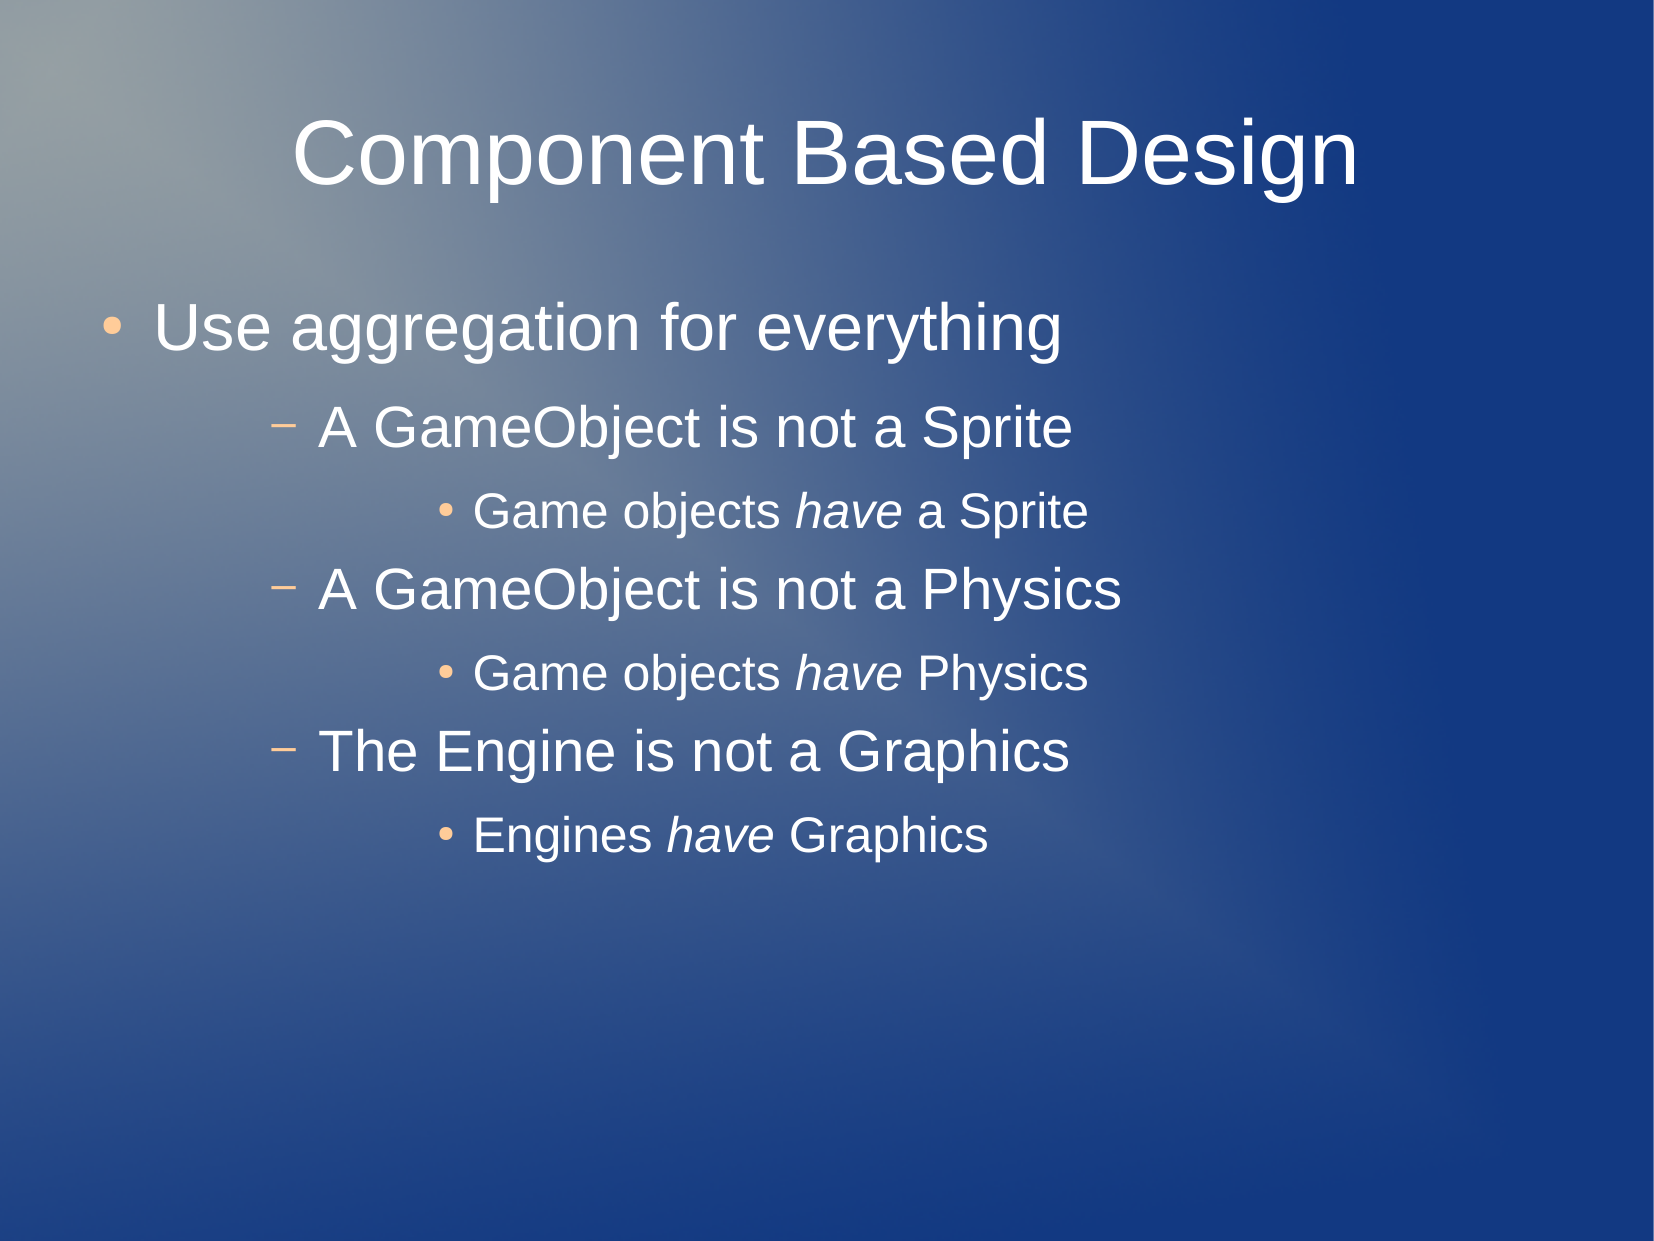

# Component Based Design
Use aggregation for everything
A GameObject is not a Sprite
Game objects have a Sprite
A GameObject is not a Physics
Game objects have Physics
The Engine is not a Graphics
Engines have Graphics